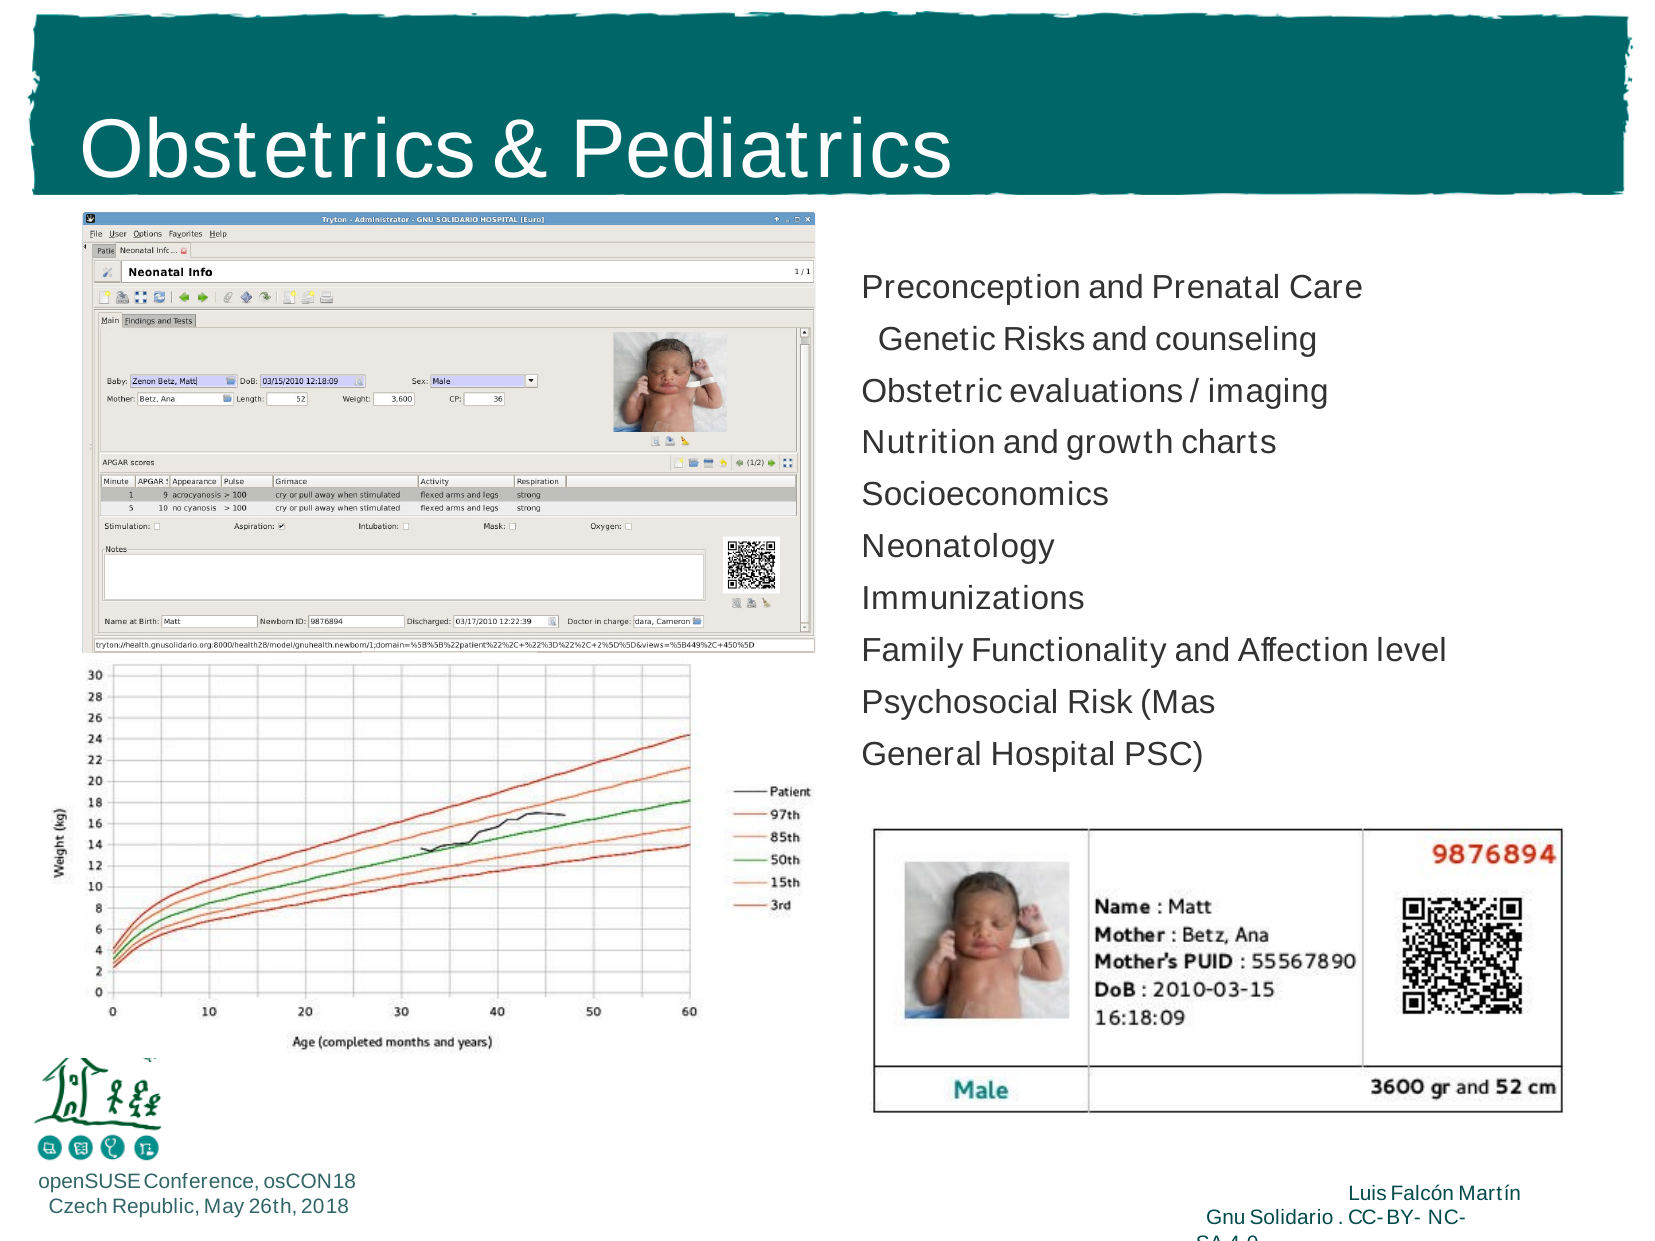

# Obstetrics&Pediatrics
PreconceptionandPrenatalCare GeneticRisksandcounseling Obstetricevaluations/imaging Nutritionandgrowthcharts Socioeconomics
Neonatology Immunizations
FamilyFunctionalityandAffectionlevel PsychosocialRisk(Mas GeneralHospitalPSC)
openSUSEConference,osCON18 CzechRepublic,May26th,2018
LuisFalcónMartín GnuSolidario.CC-BY-NC-SA4.0